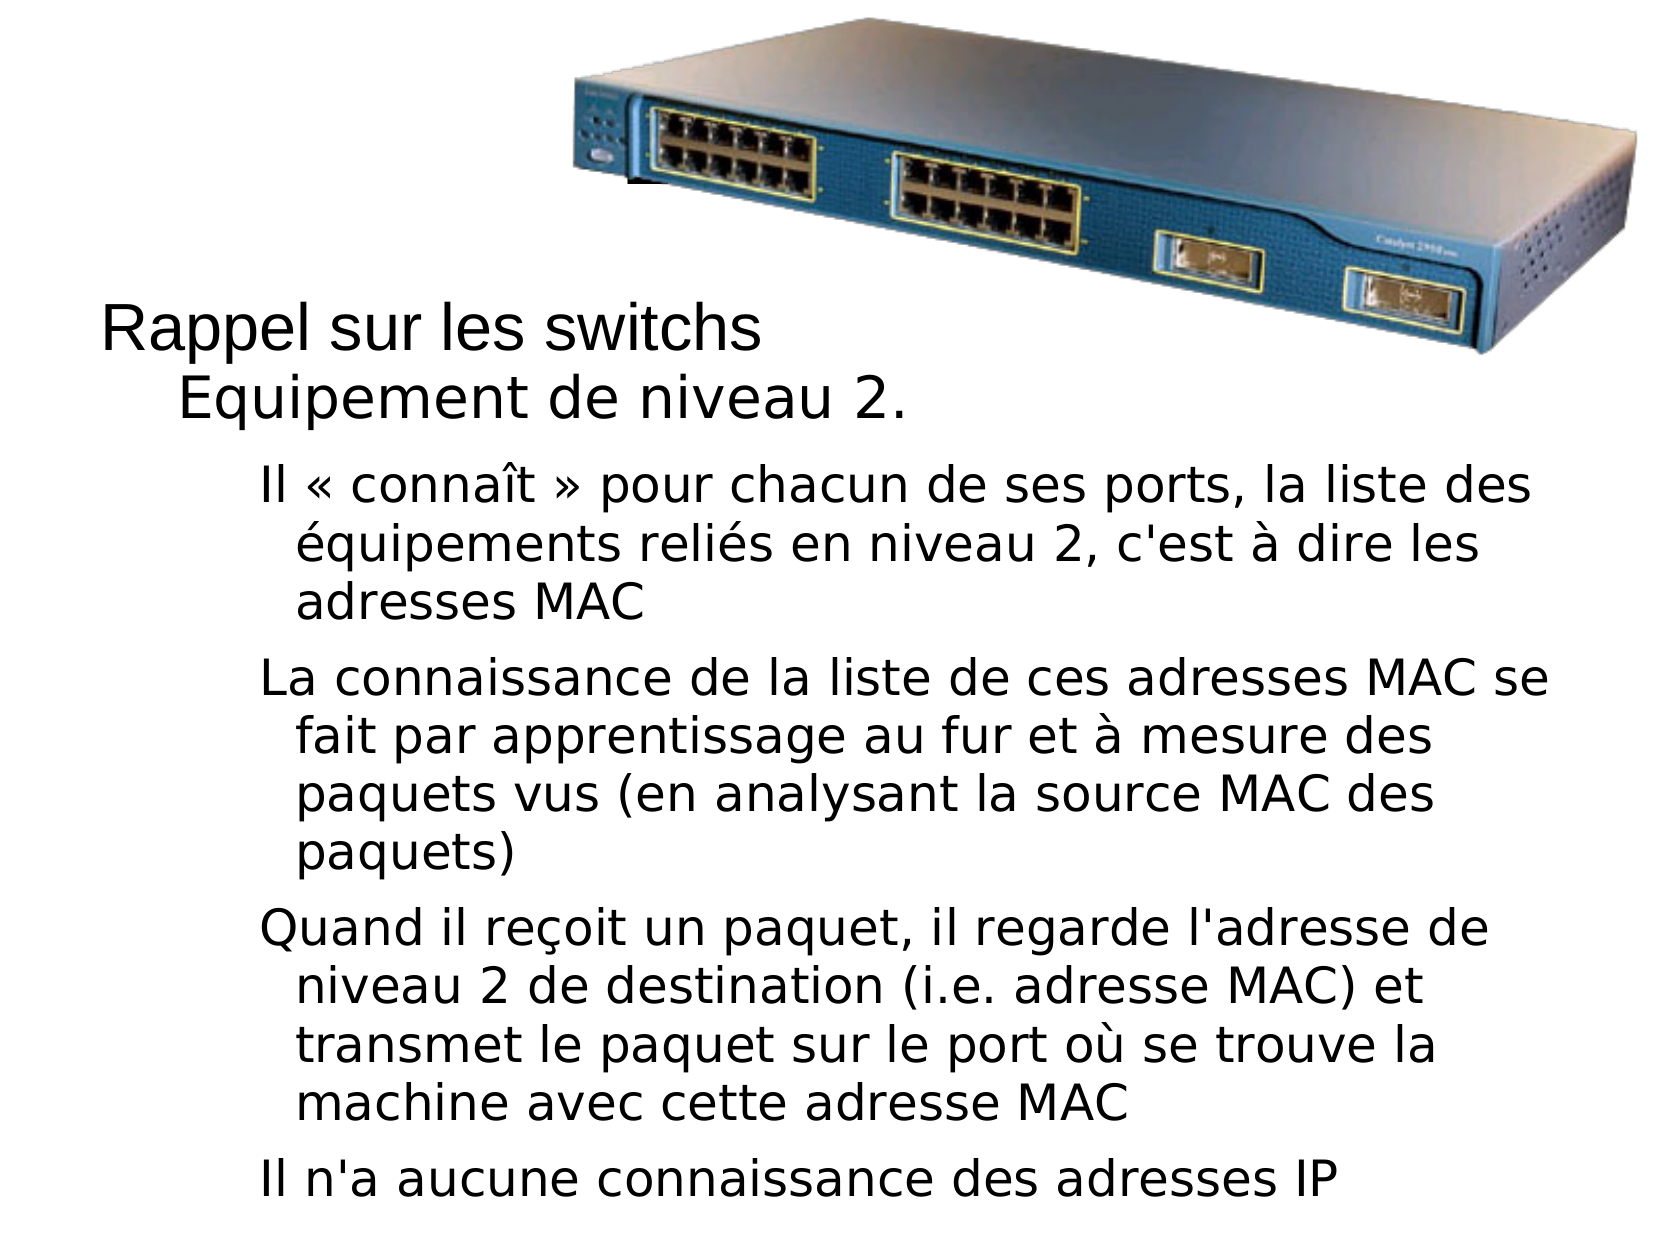

# Les VLAN
Rappel sur les switchs
Equipement de niveau 2.
Il « connaît » pour chacun de ses ports, la liste des équipements reliés en niveau 2, c'est à dire les adresses MAC
La connaissance de la liste de ces adresses MAC se fait par apprentissage au fur et à mesure des paquets vus (en analysant la source MAC des paquets)
Quand il reçoit un paquet, il regarde l'adresse de niveau 2 de destination (i.e. adresse MAC) et transmet le paquet sur le port où se trouve la machine avec cette adresse MAC
Il n'a aucune connaissance des adresses IP